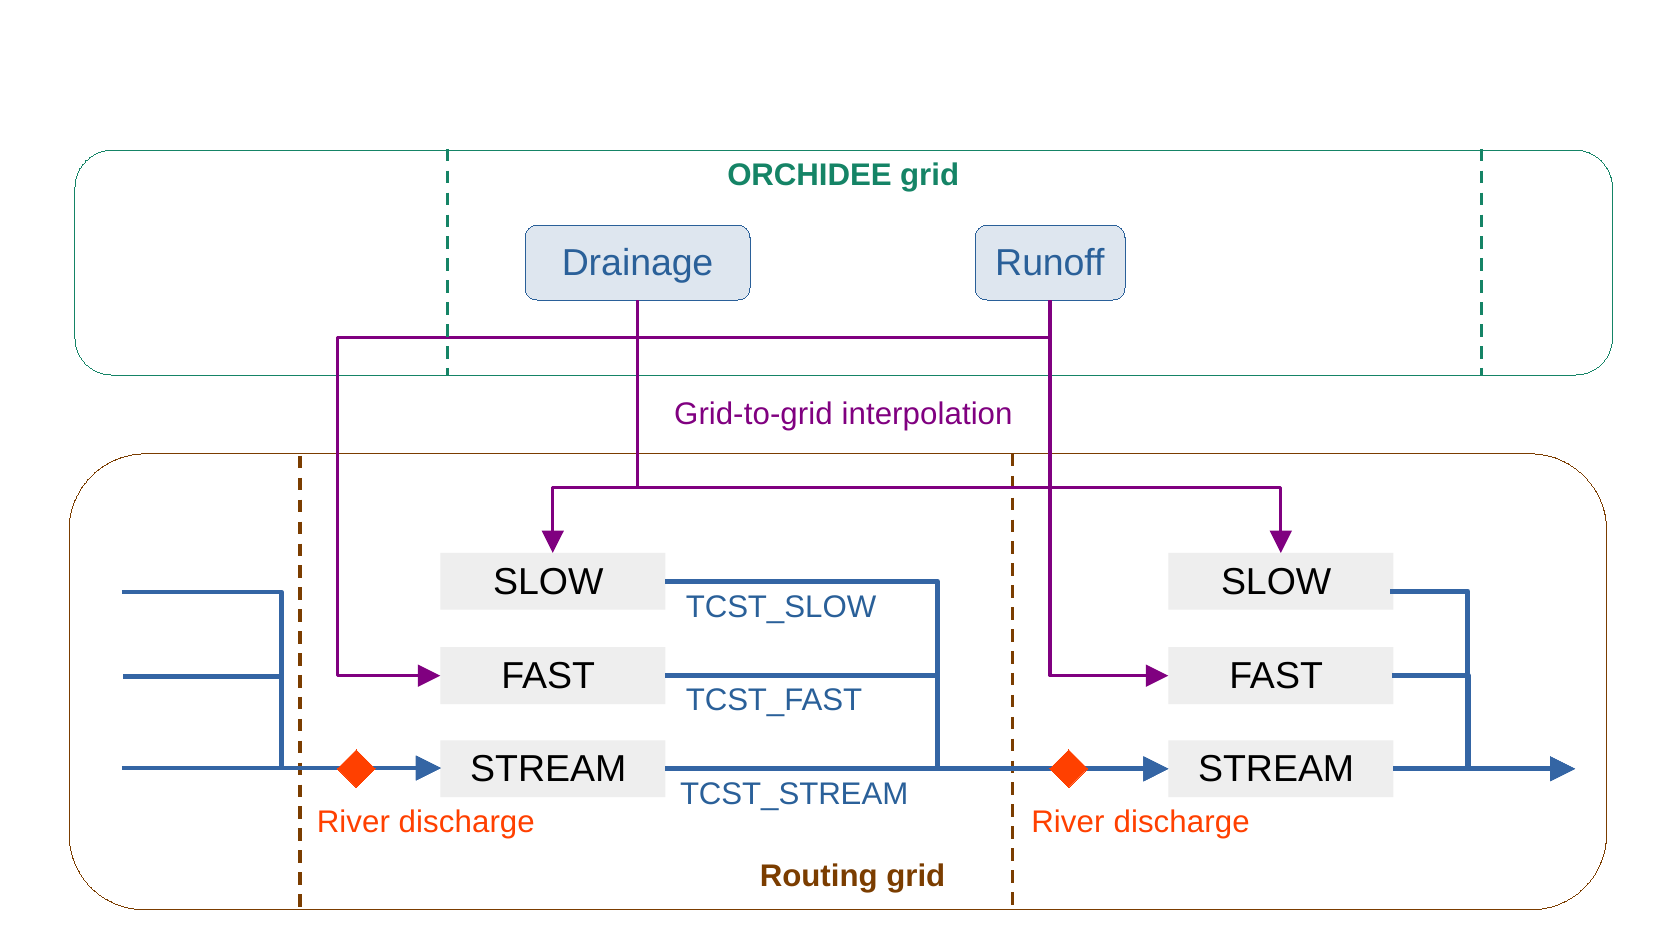

ORCHIDEE grid
Drainage
Runoff
Grid-to-grid interpolation
SLOW
SLOW
TCST_SLOW
FAST
FAST
TCST_FAST
STREAM
STREAM
TCST_STREAM
River discharge
River discharge
Routing grid